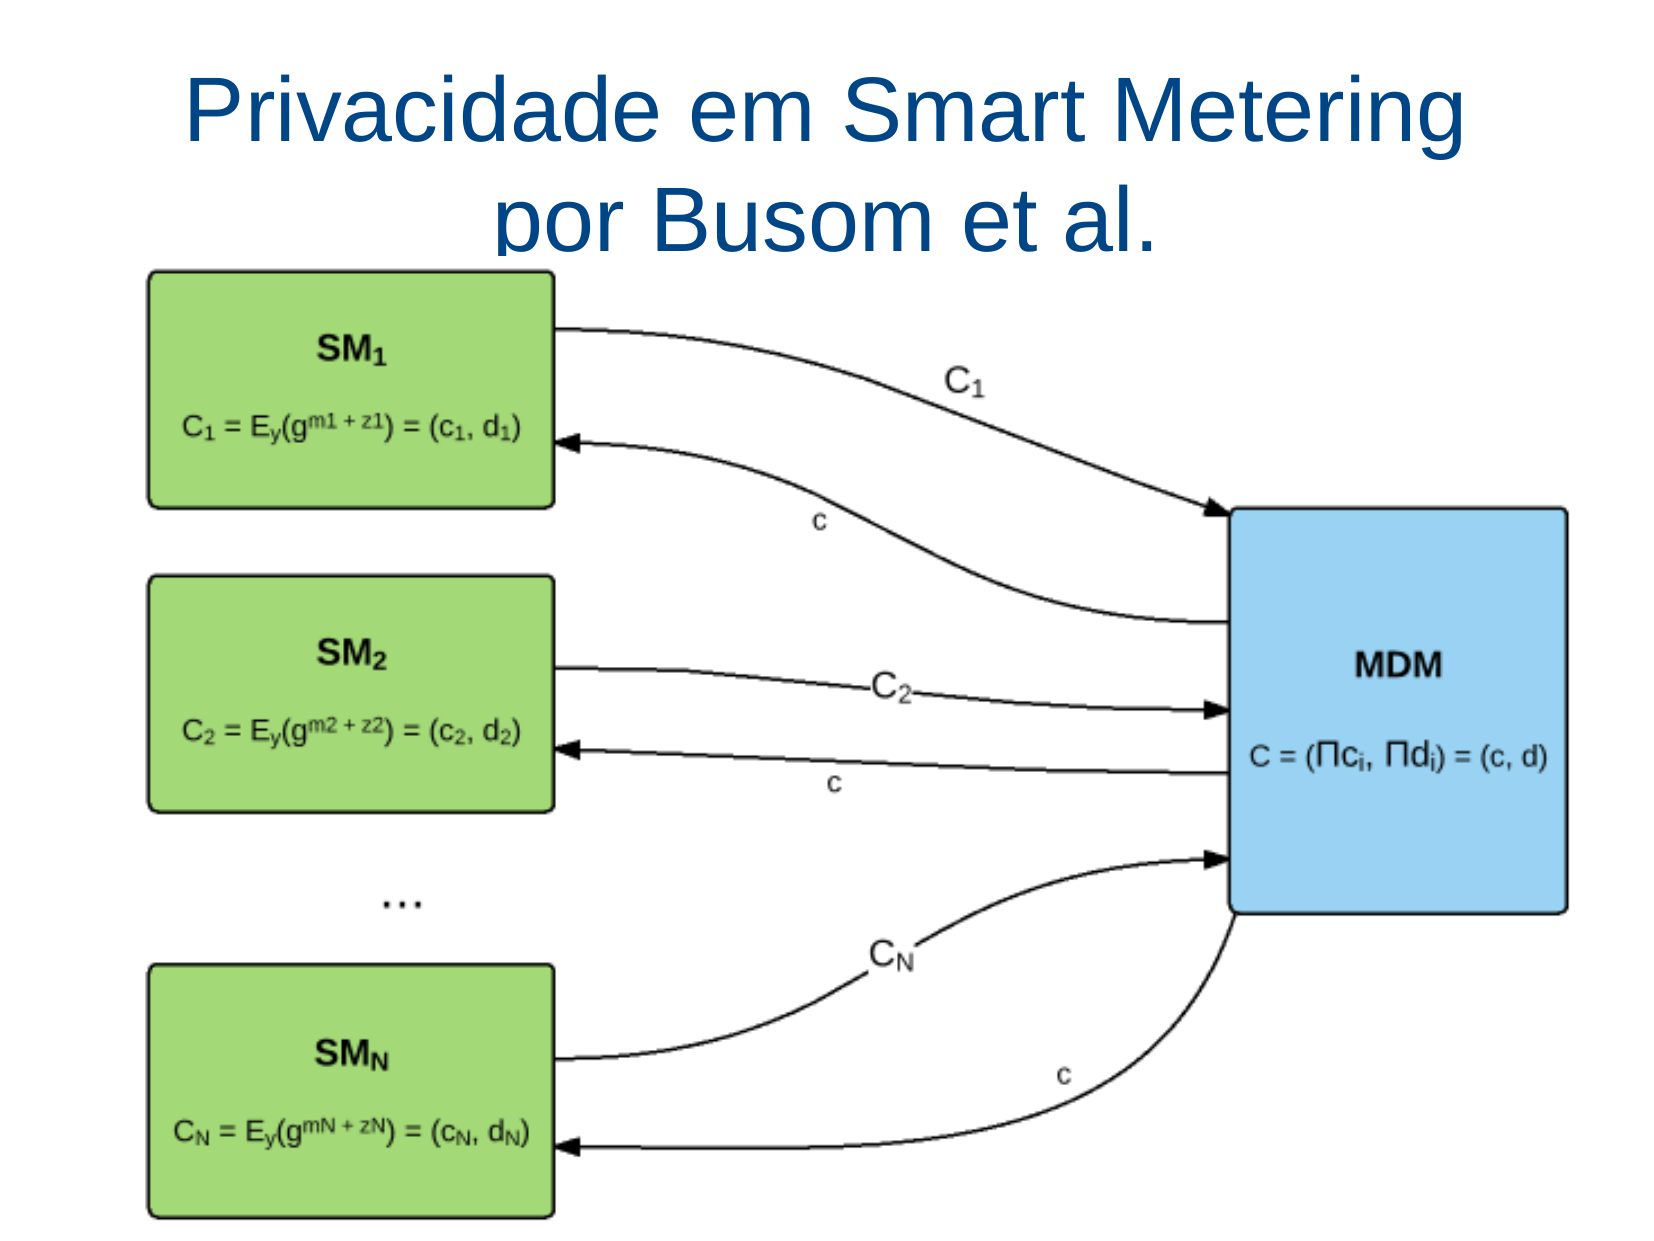

# Privacidade em Smart Metering por Busom et al.